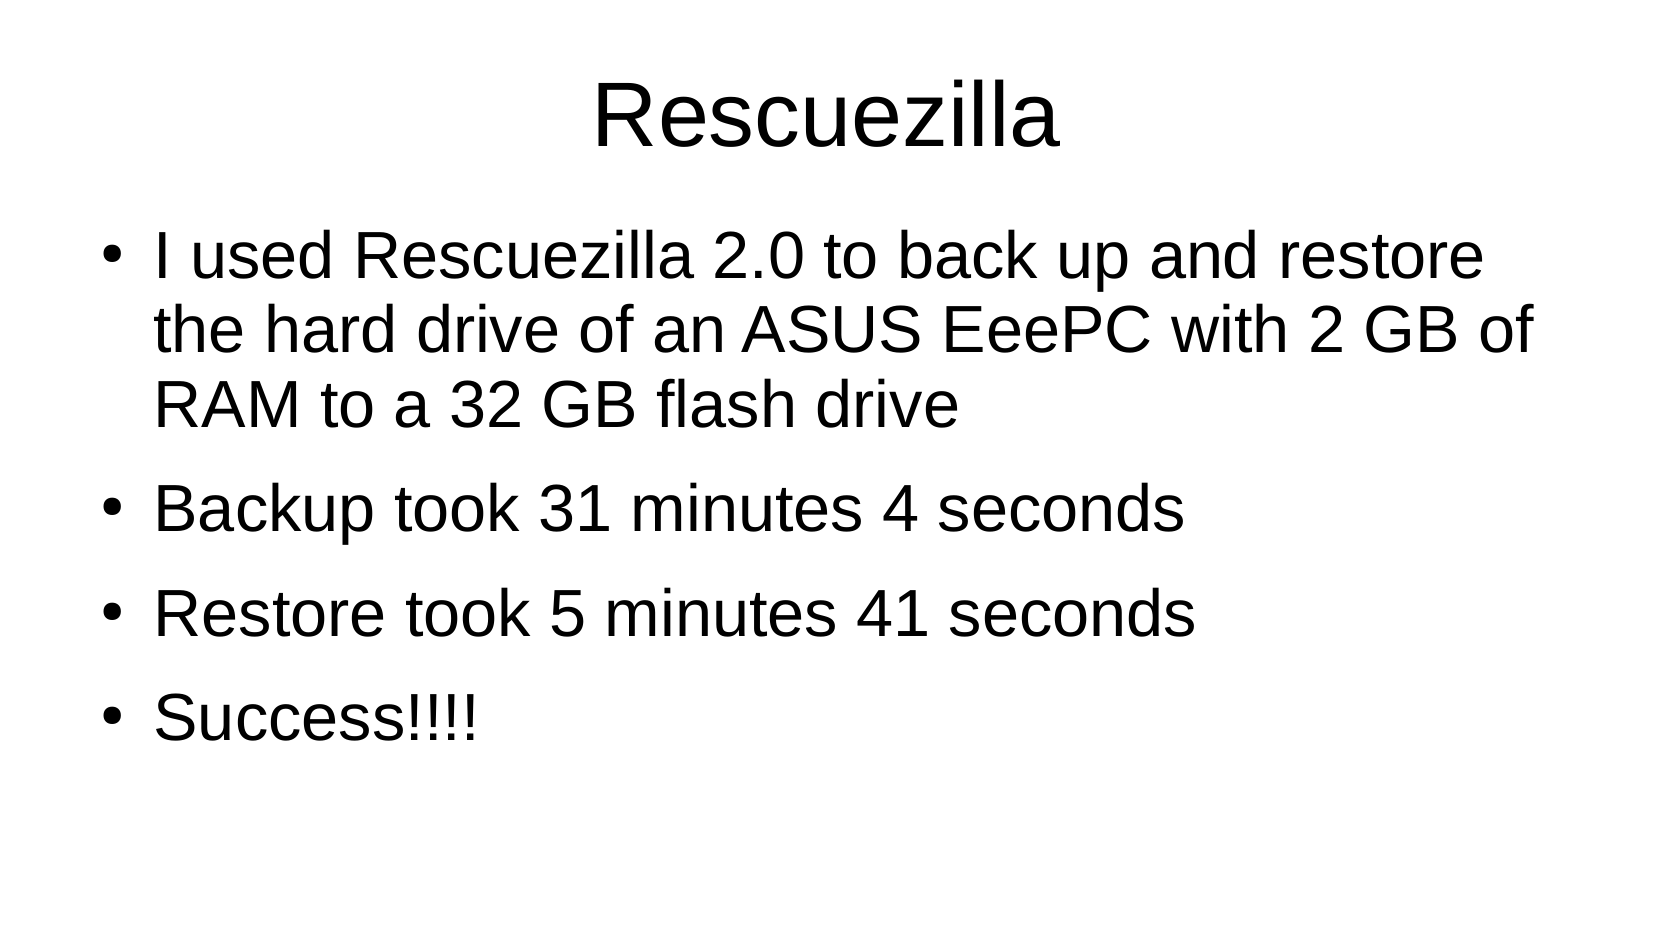

# Rescuezilla
I used Rescuezilla 2.0 to back up and restore the hard drive of an ASUS EeePC with 2 GB of RAM to a 32 GB flash drive
Backup took 31 minutes 4 seconds
Restore took 5 minutes 41 seconds
Success!!!!